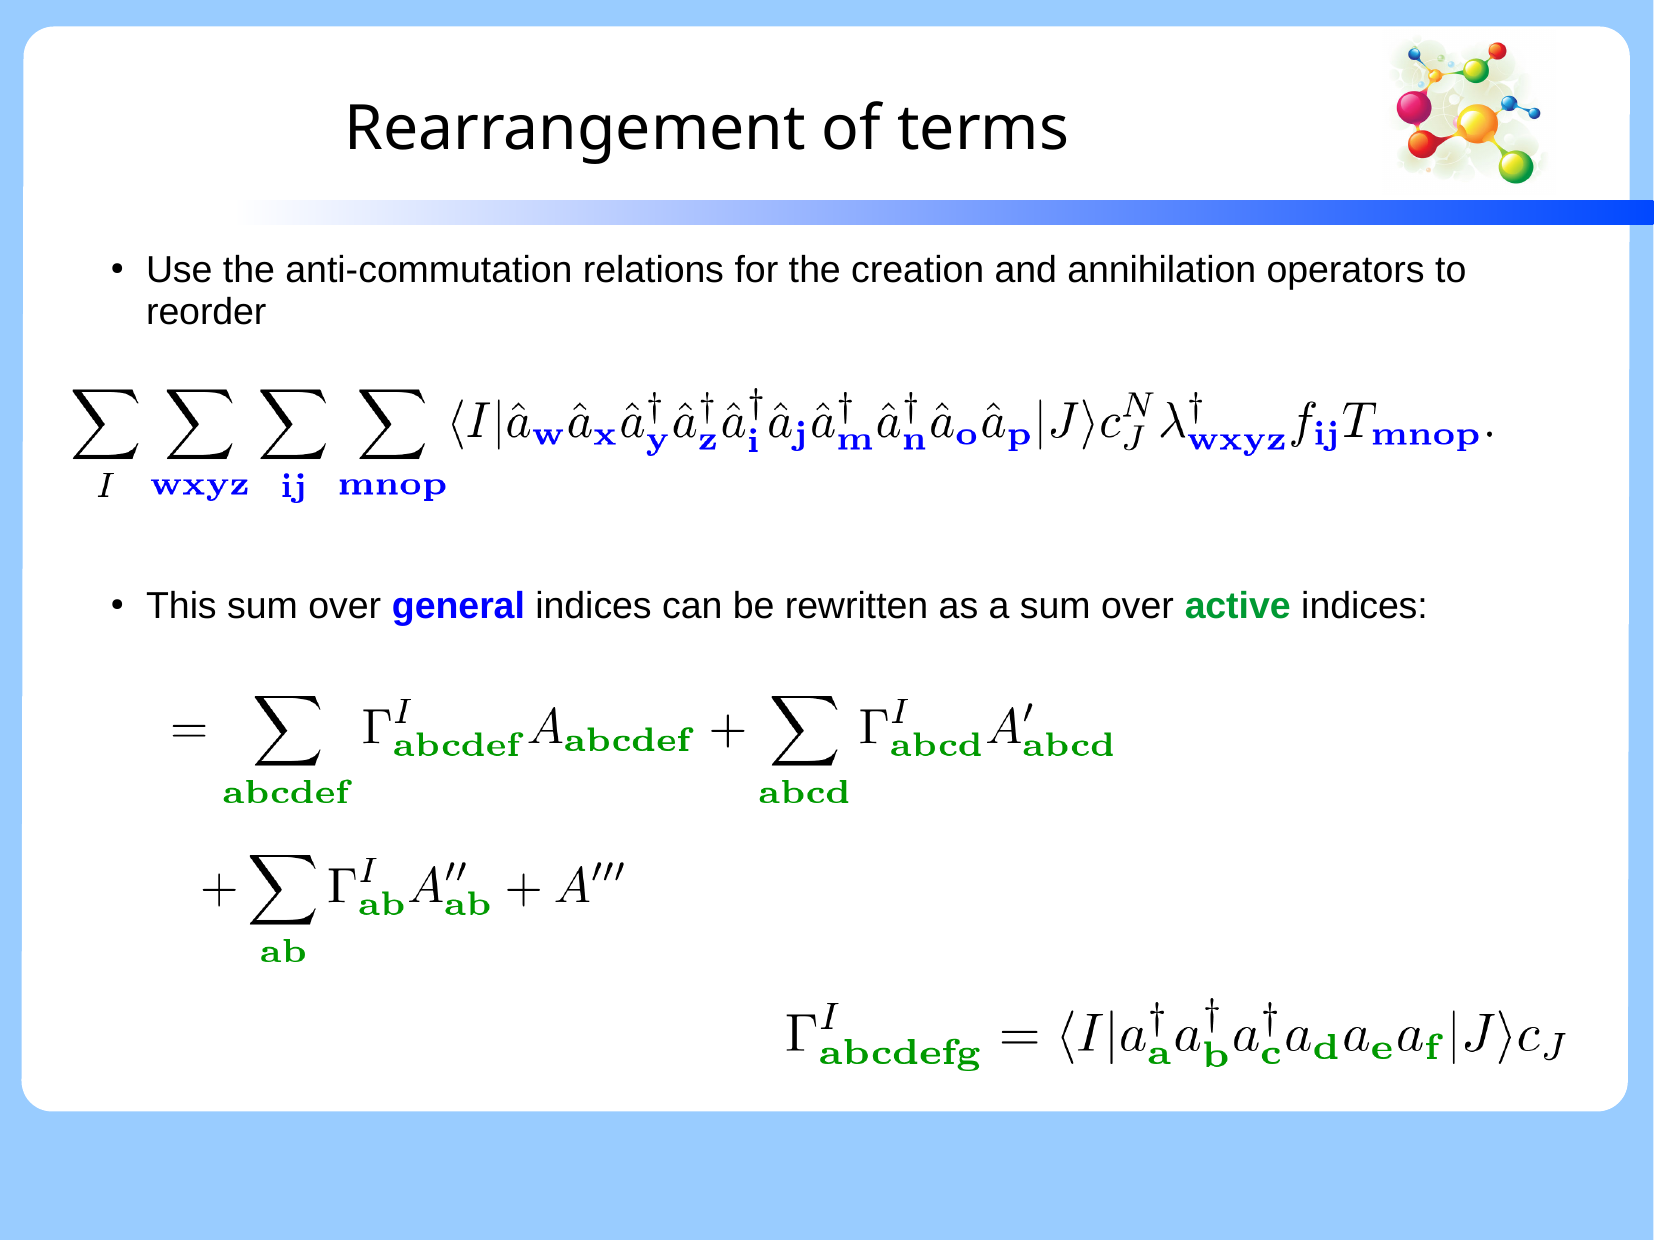

# Rearrangement of terms
Use the anti-commutation relations for the creation and annihilation operators to reorder
This sum over general indices can be rewritten as a sum over active indices: